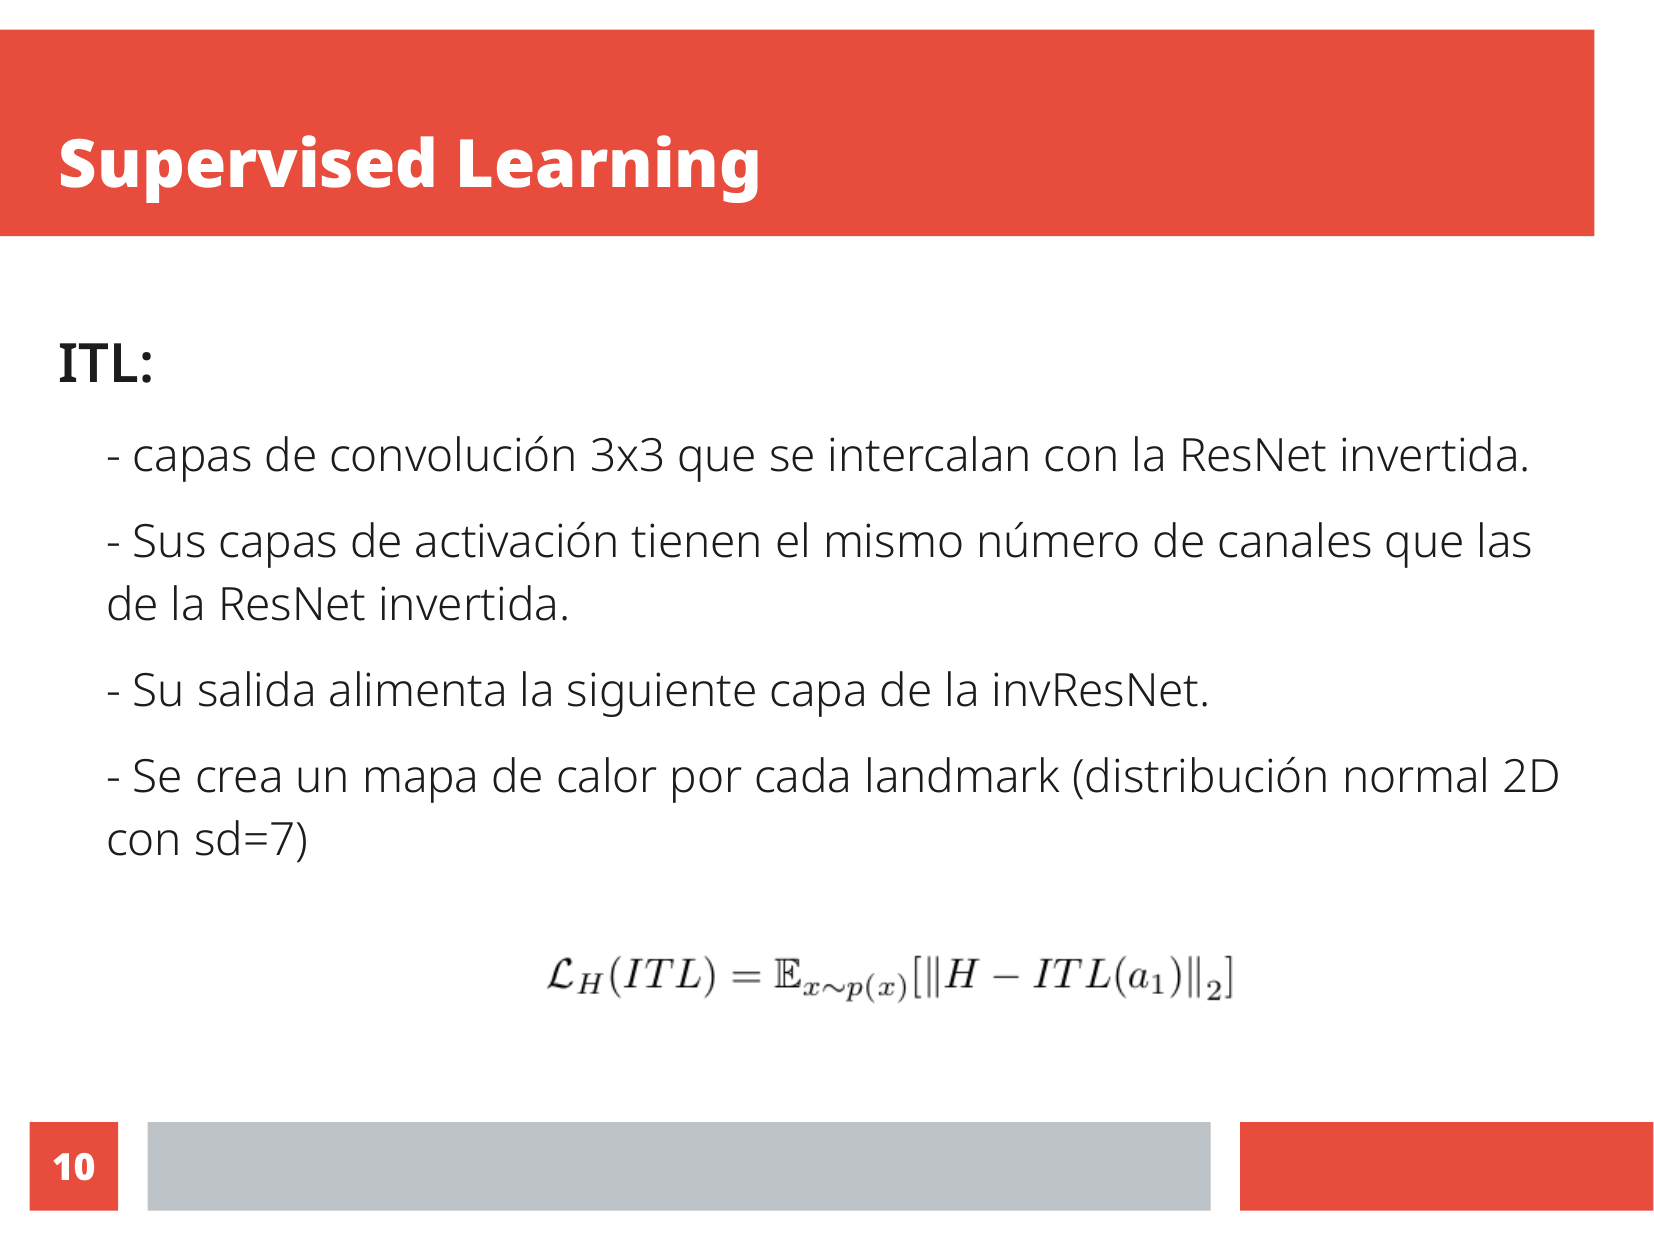

# Supervised Learning
ITL:
- capas de convolución 3x3 que se intercalan con la ResNet invertida.
- Sus capas de activación tienen el mismo número de canales que las de la ResNet invertida.
- Su salida alimenta la siguiente capa de la invResNet.
- Se crea un mapa de calor por cada landmark (distribución normal 2D con sd=7)
10